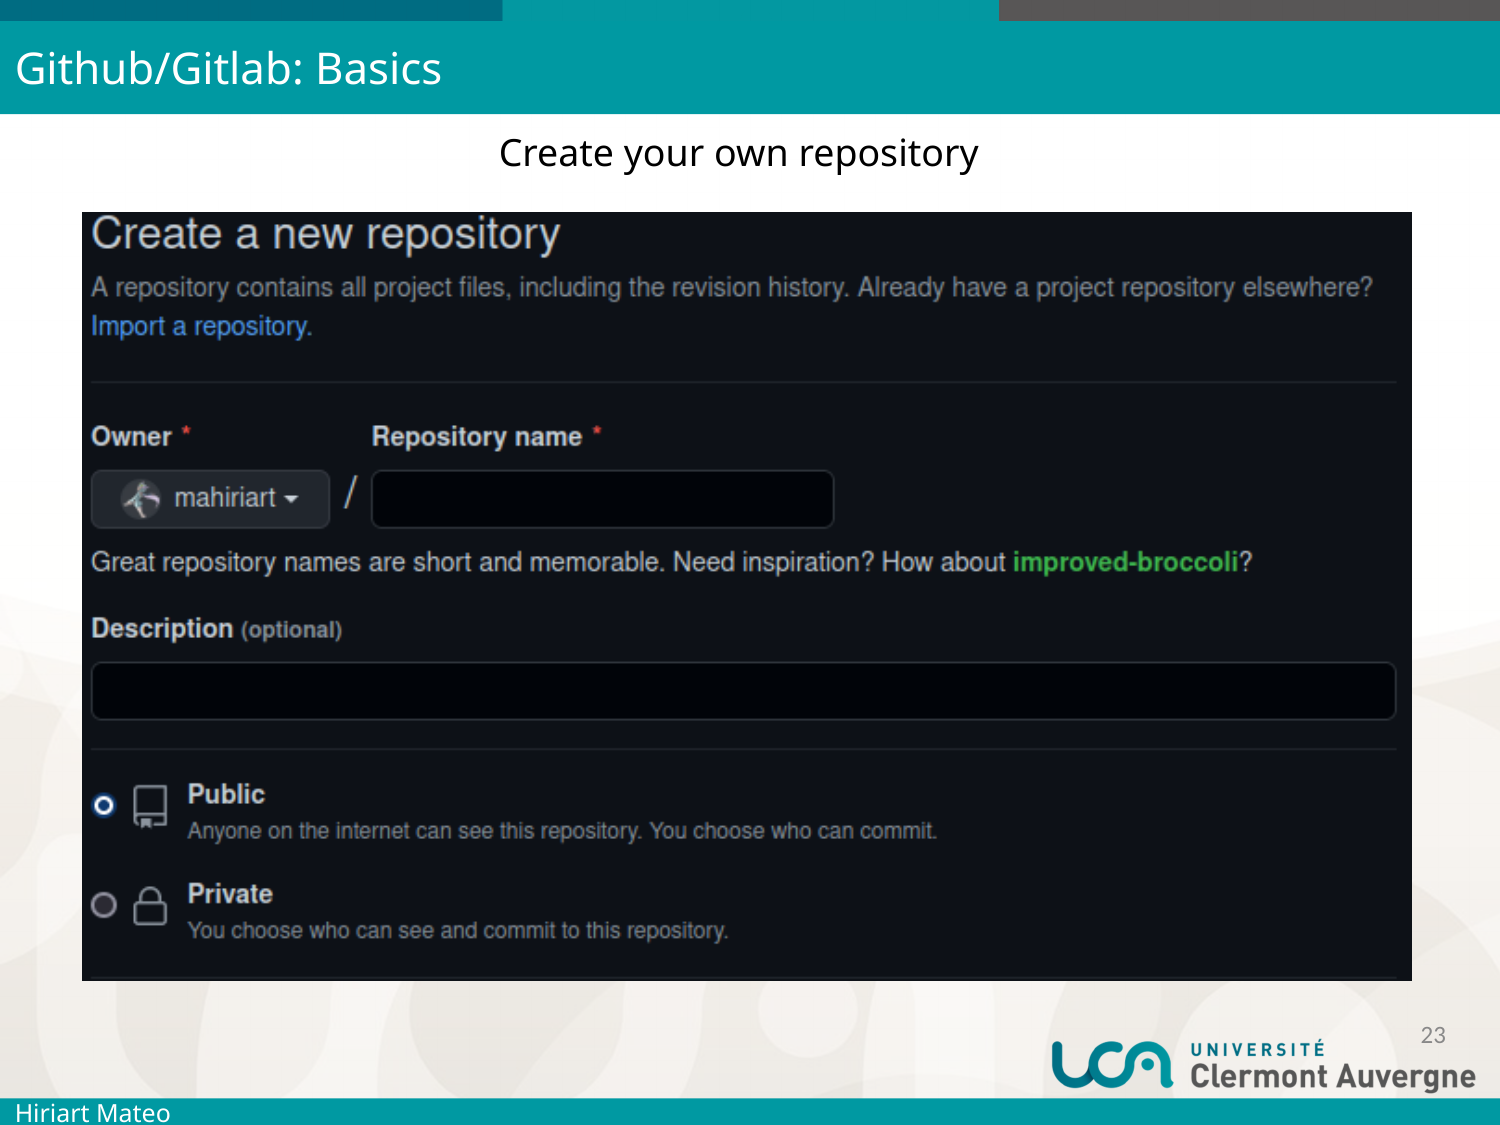

Github/Gitlab: Basics
Create your own repository
23
Hiriart Mateo